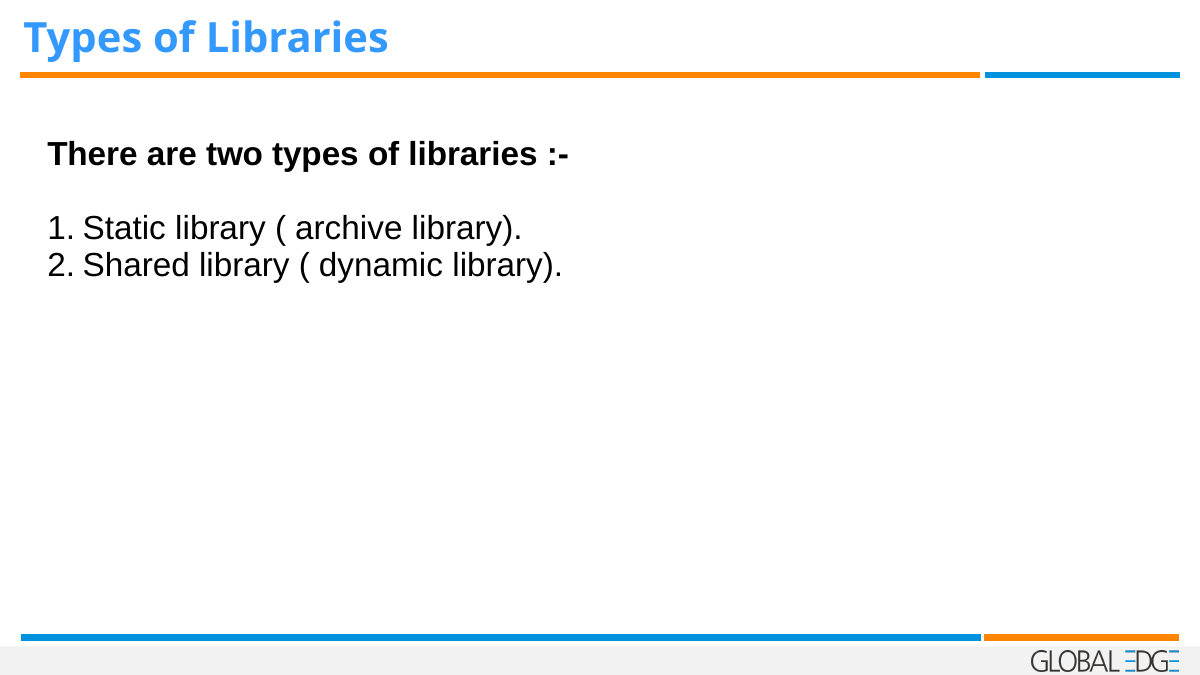

Types of Libraries
# There are two types of libraries :-
Static library ( archive library).
Shared library ( dynamic library).